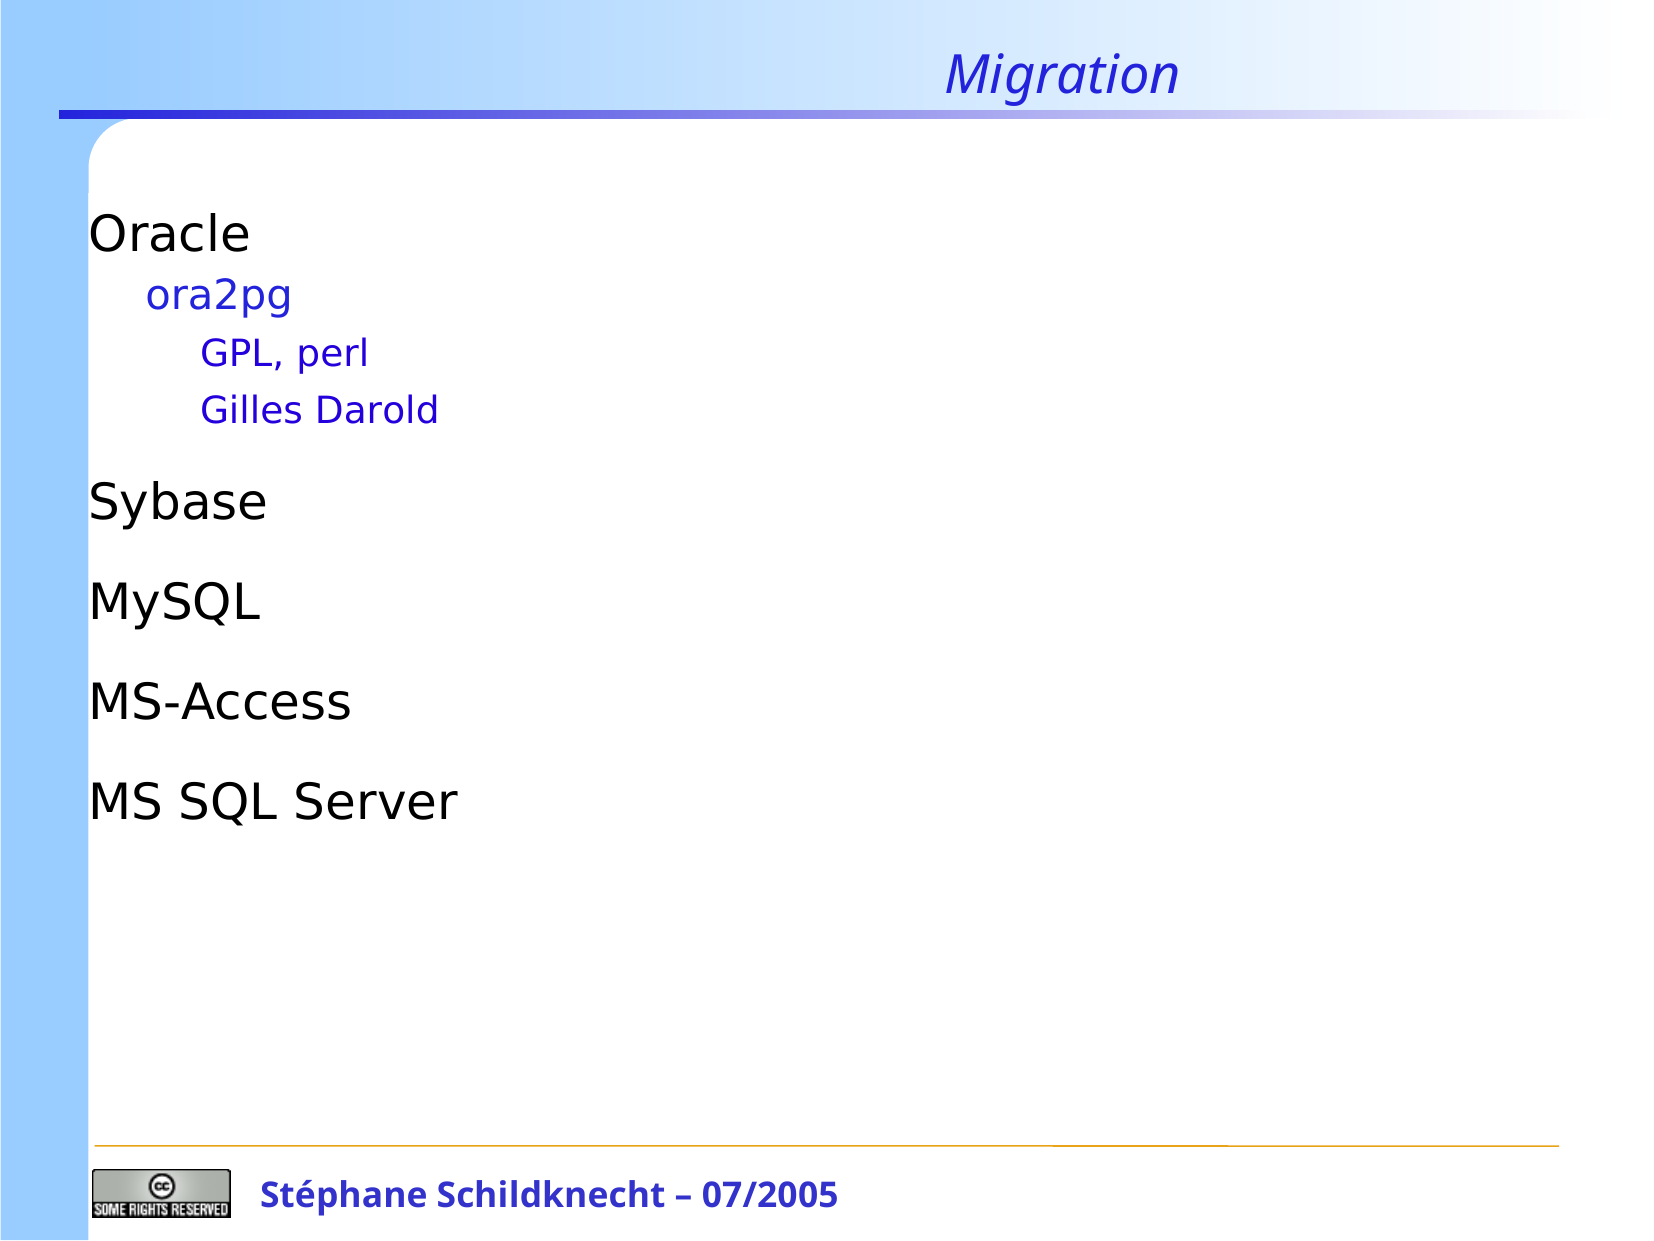

# Migration
Oracle
ora2pg
GPL, perl
Gilles Darold
Sybase
MySQL
MS-Access
MS SQL Server